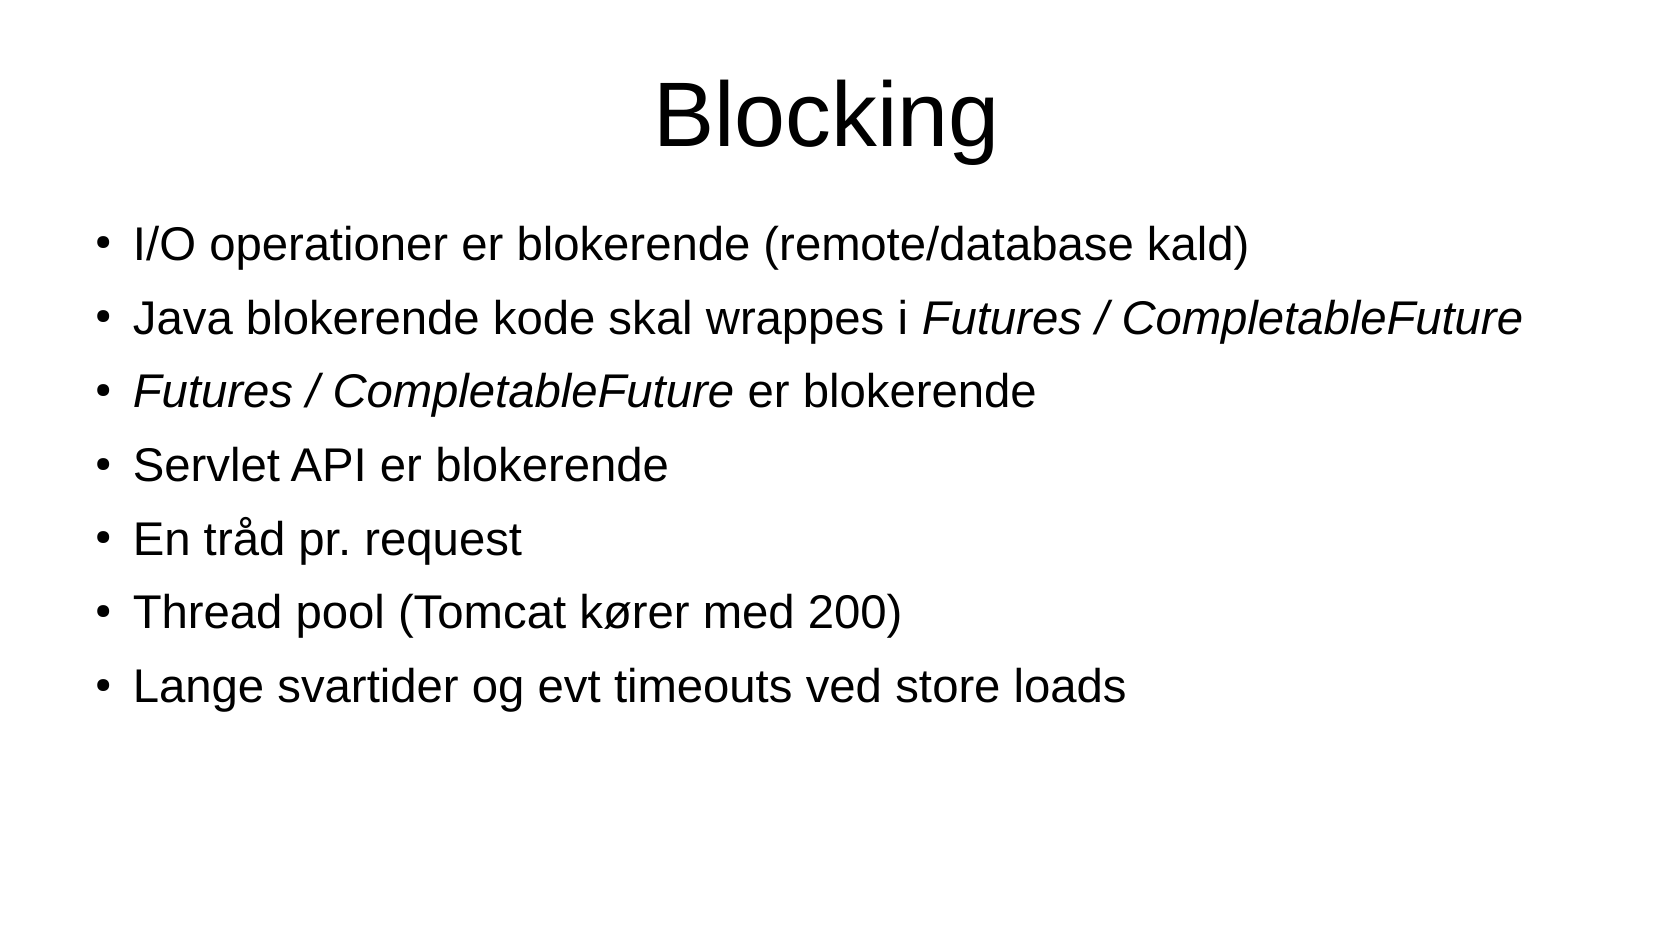

# Blocking
I/O operationer er blokerende (remote/database kald)
Java blokerende kode skal wrappes i Futures / CompletableFuture
Futures / CompletableFuture er blokerende
Servlet API er blokerende
En tråd pr. request
Thread pool (Tomcat kører med 200)
Lange svartider og evt timeouts ved store loads